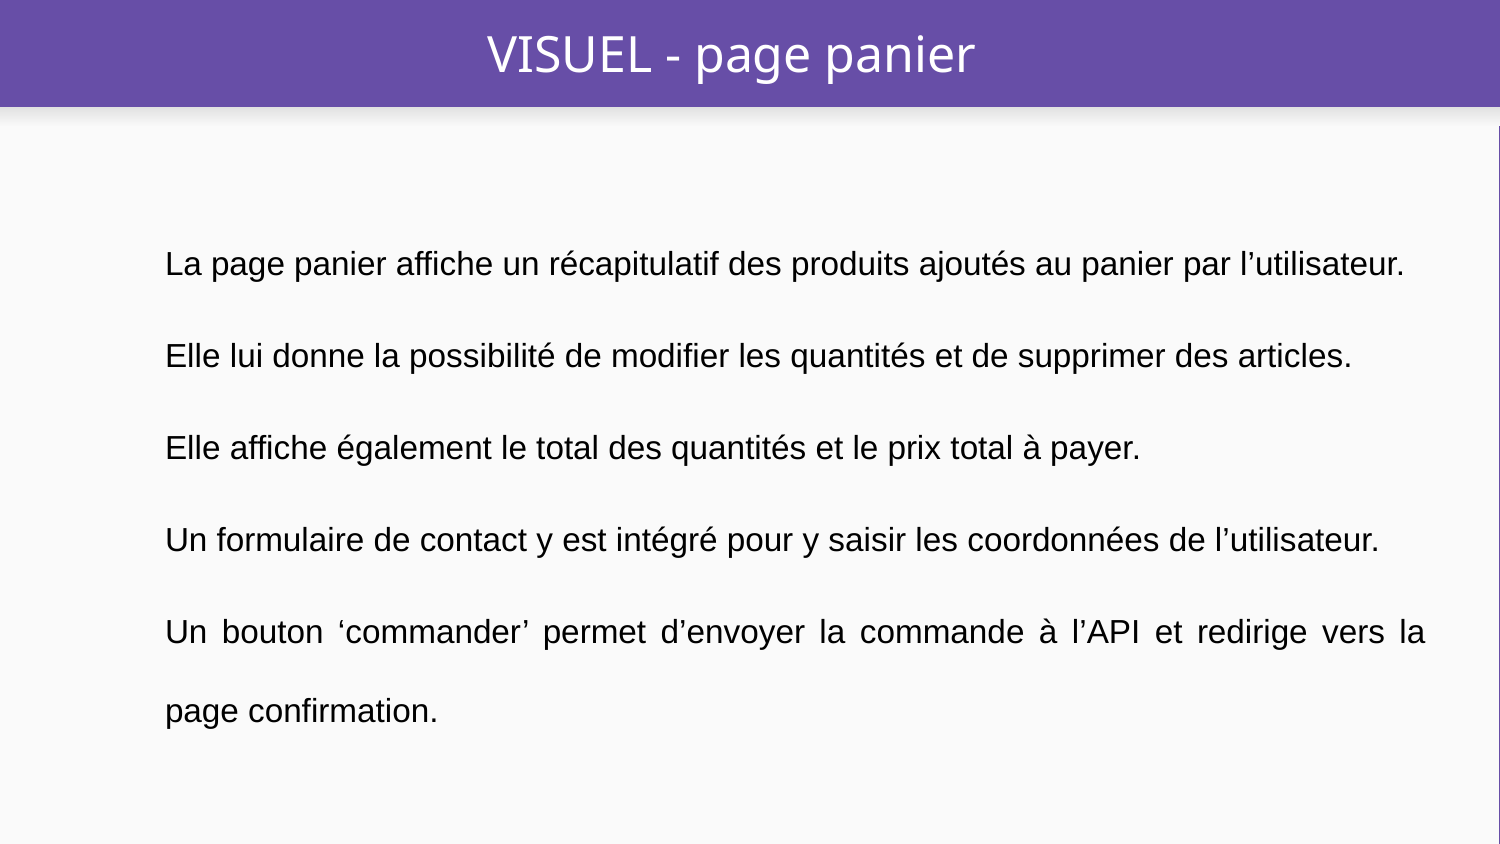

# VISUEL - page panier
La page panier affiche un récapitulatif des produits ajoutés au panier par l’utilisateur.
Elle lui donne la possibilité de modifier les quantités et de supprimer des articles.
Elle affiche également le total des quantités et le prix total à payer.
Un formulaire de contact y est intégré pour y saisir les coordonnées de l’utilisateur.
Un bouton ‘commander’ permet d’envoyer la commande à l’API et redirige vers la page confirmation.